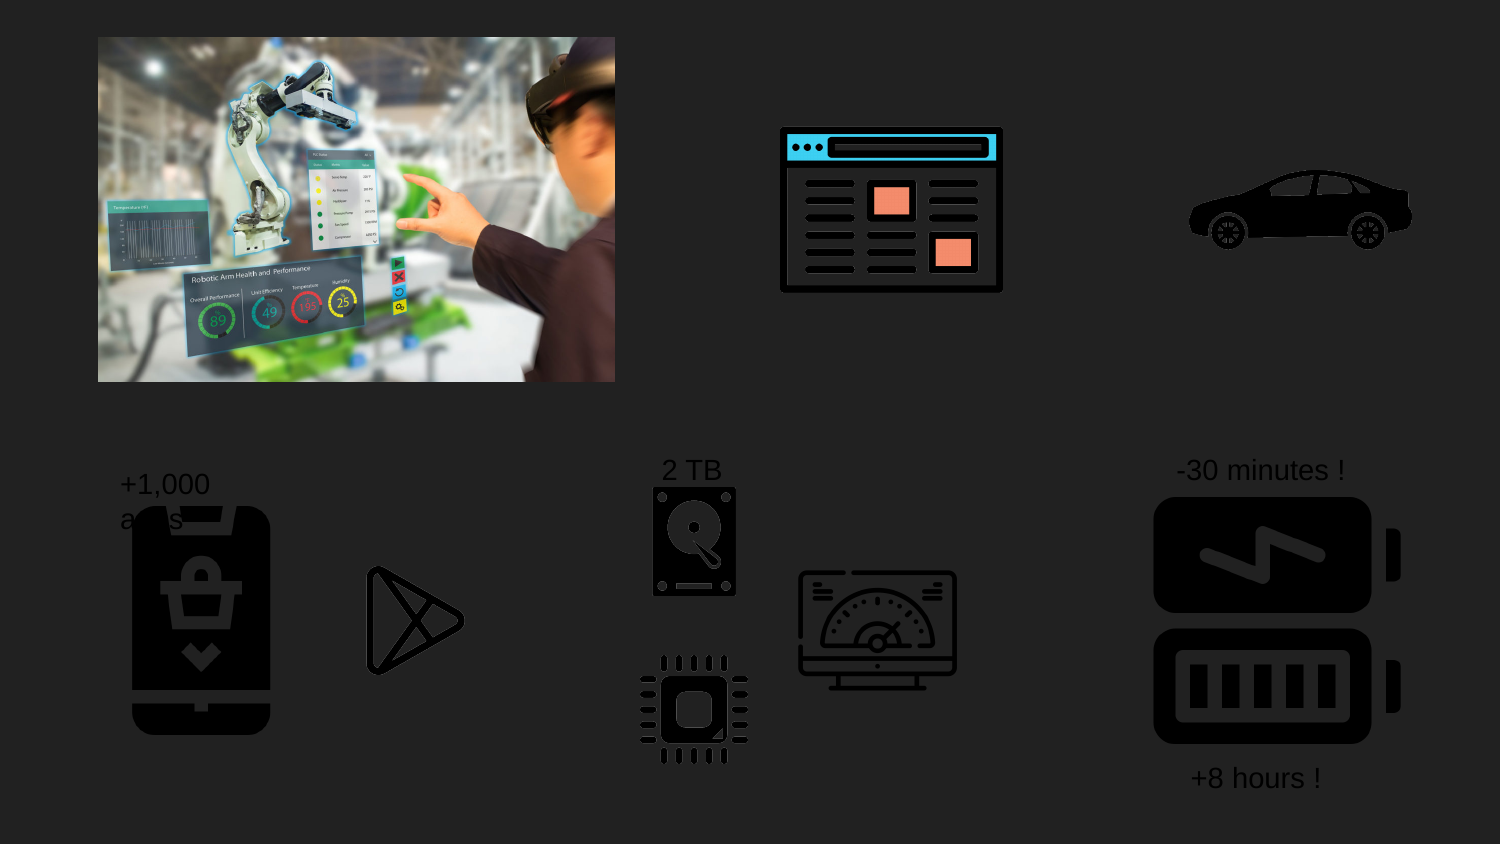

2 TB
-30 minutes !
+1,000 apps
+8 hours !